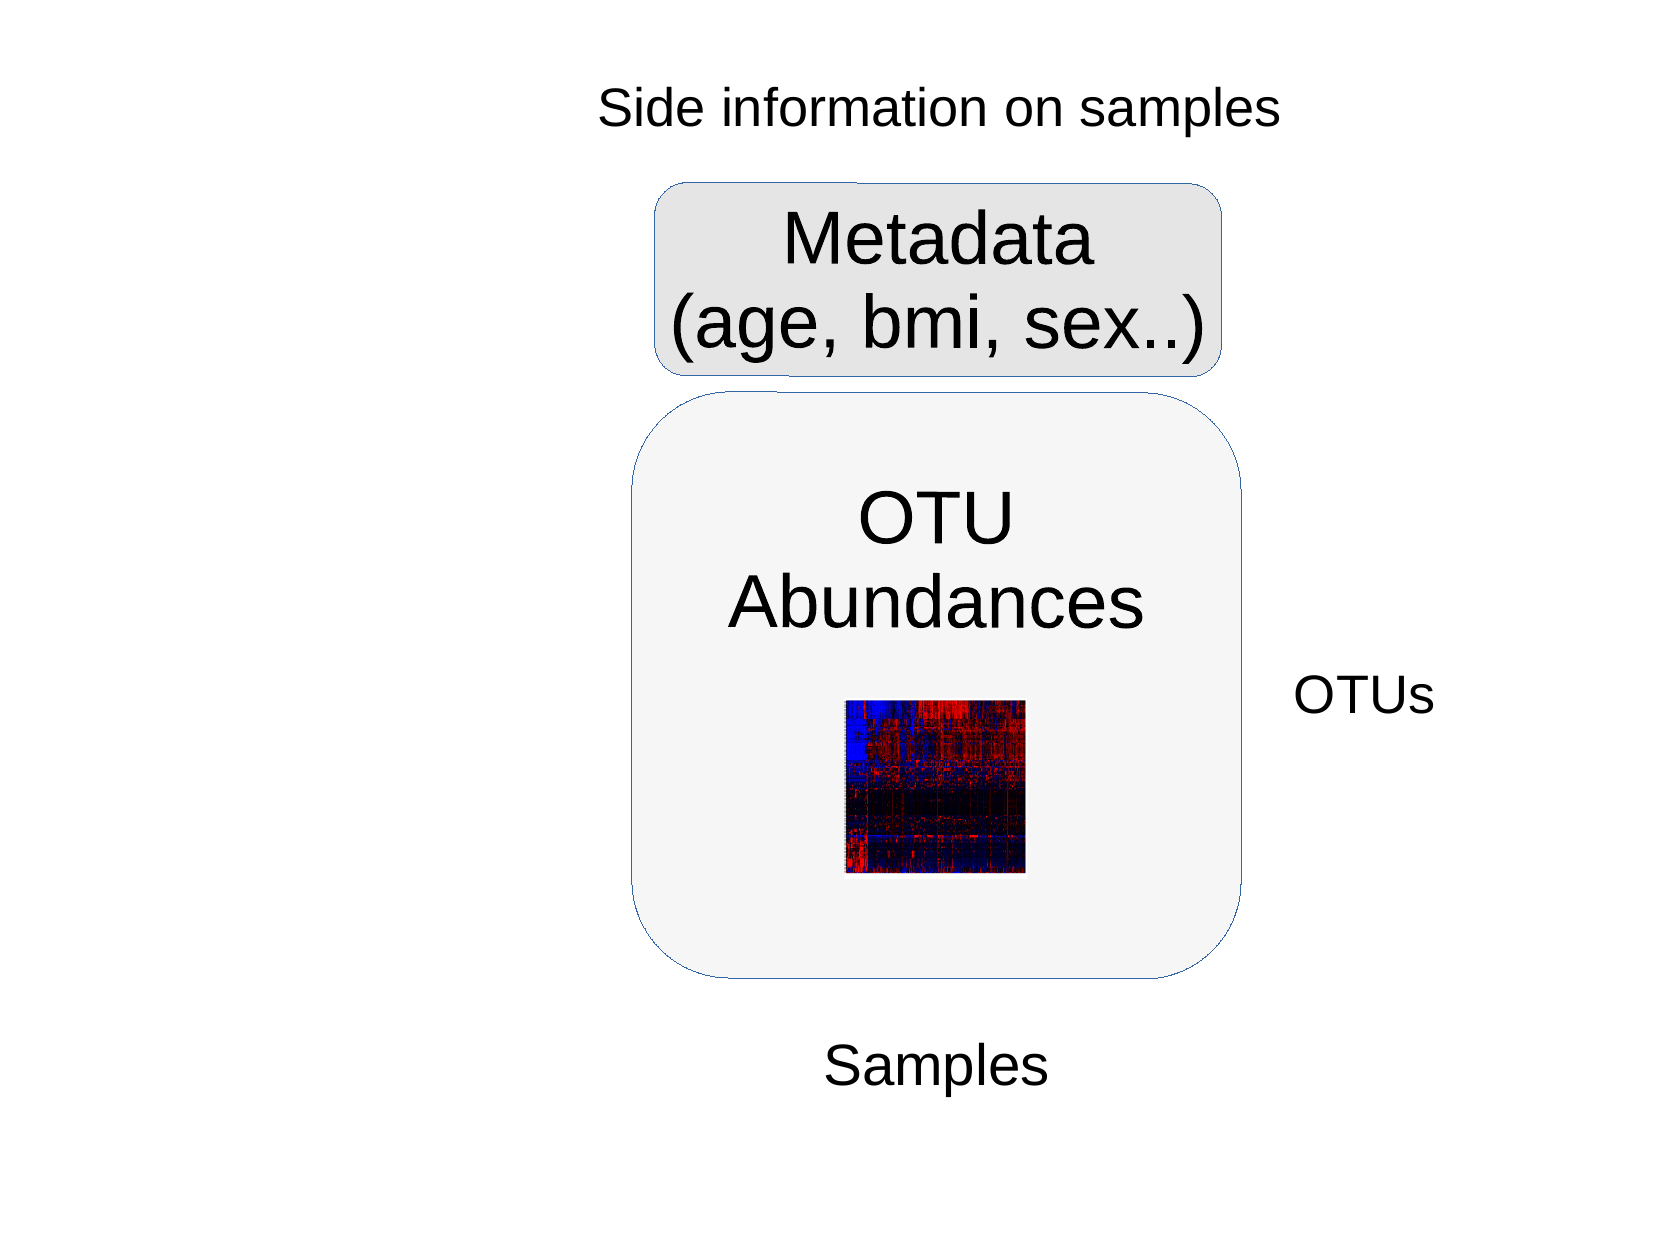

Side information on samples
Metadata
(age, bmi, sex..)
OTU
Abundances
OTUs
Samples